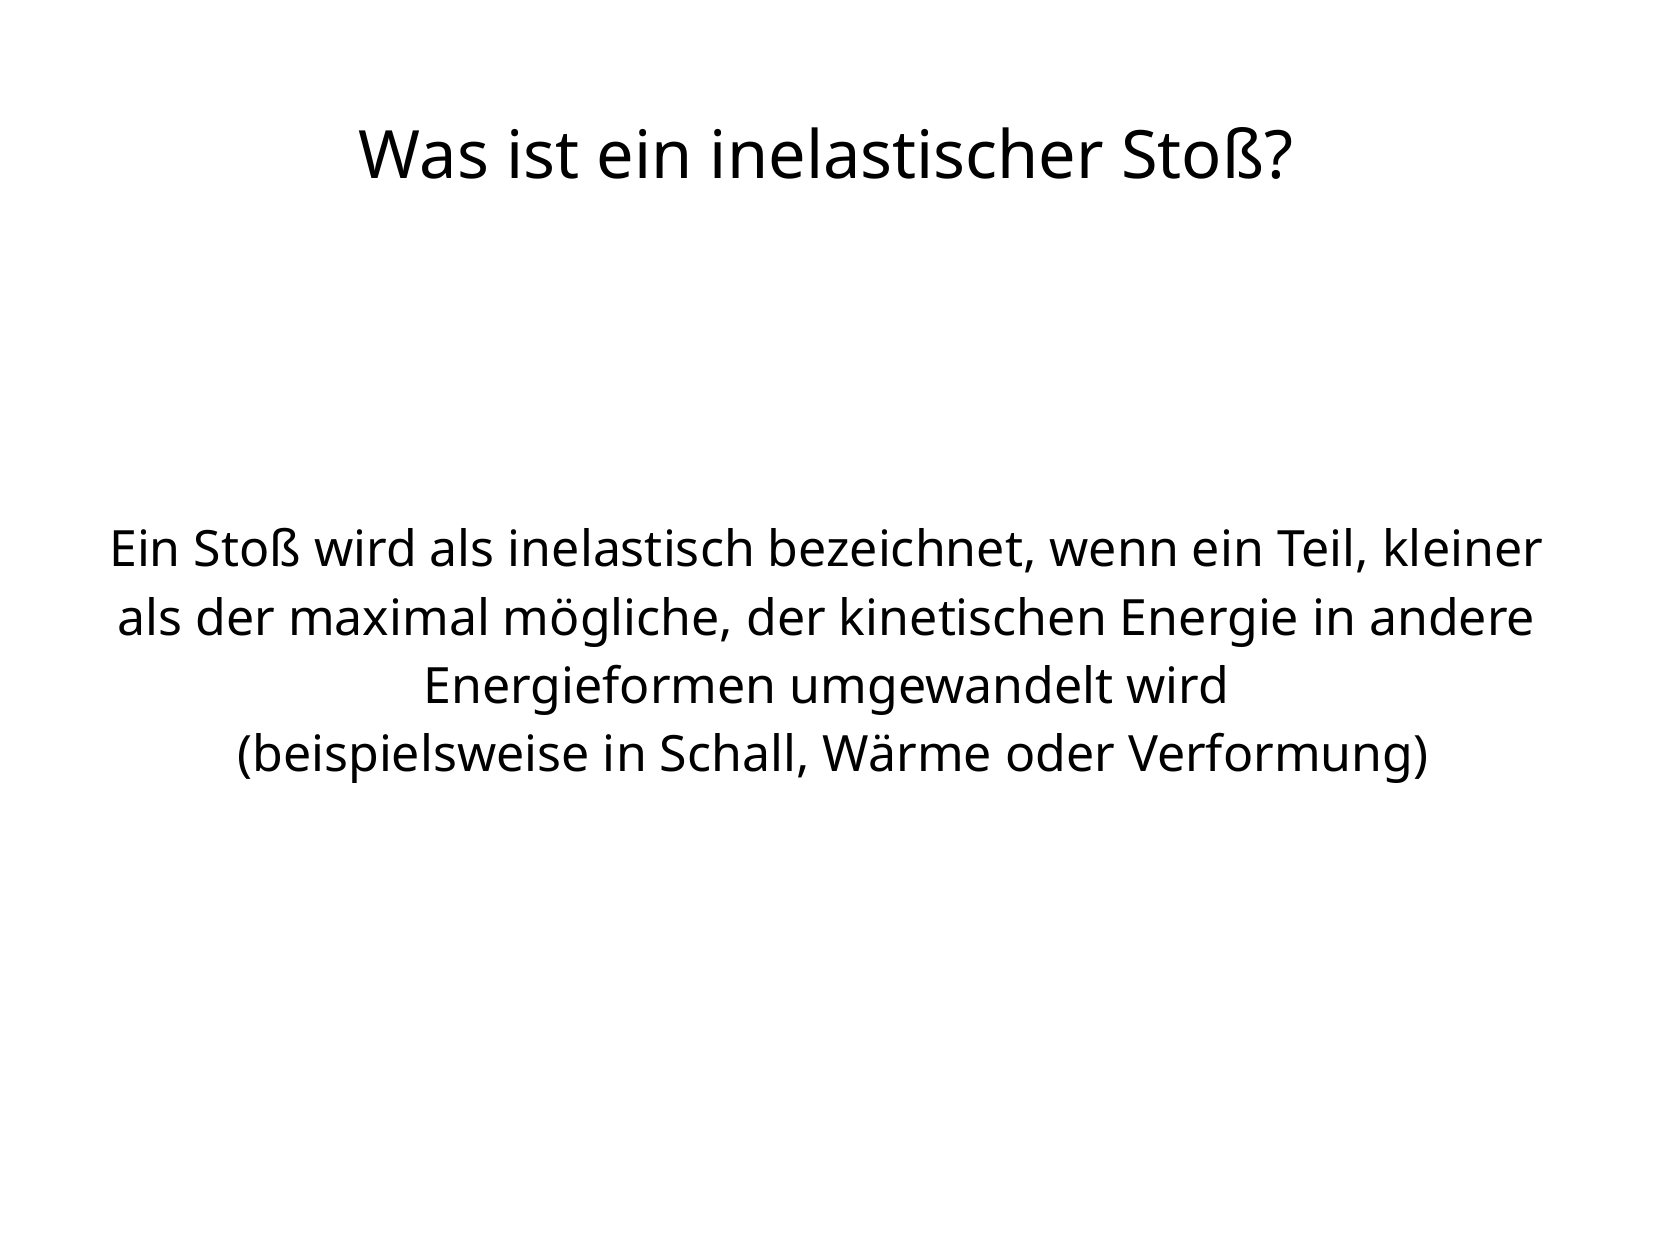

# Was ist ein inelastischer Stoß?
Ein Stoß wird als inelastisch bezeichnet, wenn ein Teil, kleiner als der maximal mögliche, der kinetischen Energie in andere Energieformen umgewandelt wird
 (beispielsweise in Schall, Wärme oder Verformung)